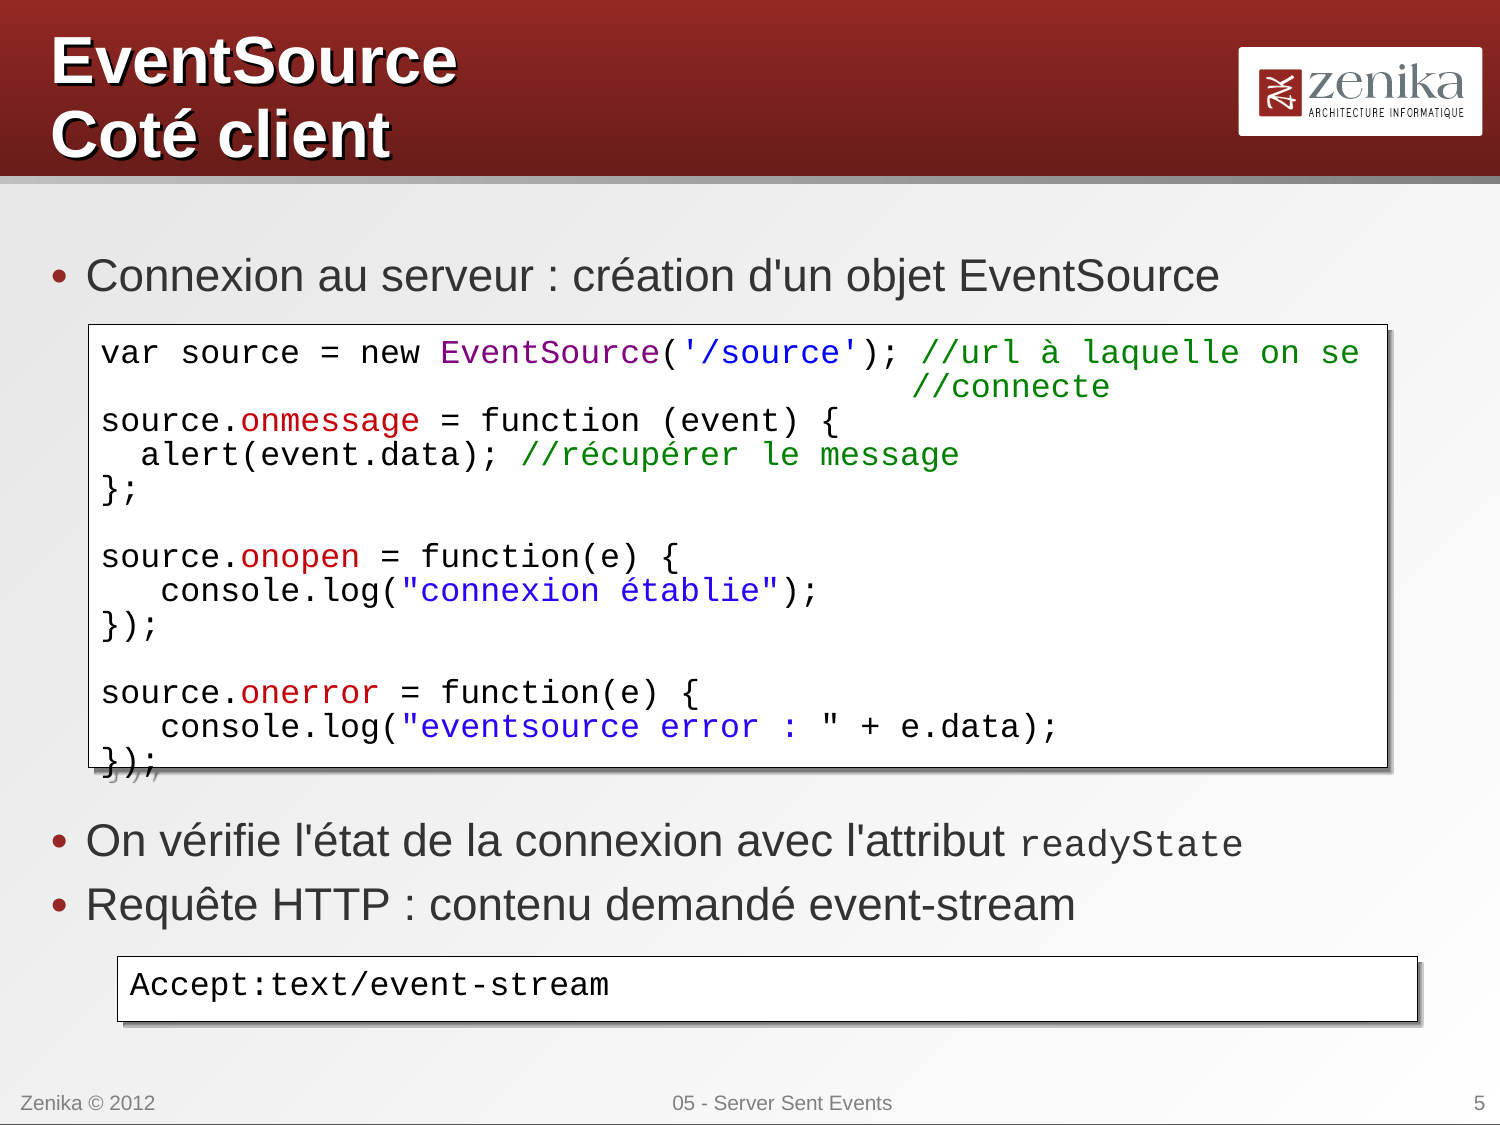

# EventSource Coté client
Connexion au serveur : création d'un objet EventSource
On vérifie l'état de la connexion avec l'attribut readyState
Requête HTTP : contenu demandé event-stream
var source = new EventSource('/source'); //url à laquelle on se 											//connecte
source.onmessage = function (event) {
 alert(event.data); //récupérer le message
};
source.onopen = function(e) {
 console.log("connexion établie");
});
source.onerror = function(e) {
 console.log("eventsource error : " + e.data);
});
Accept:text/event-stream